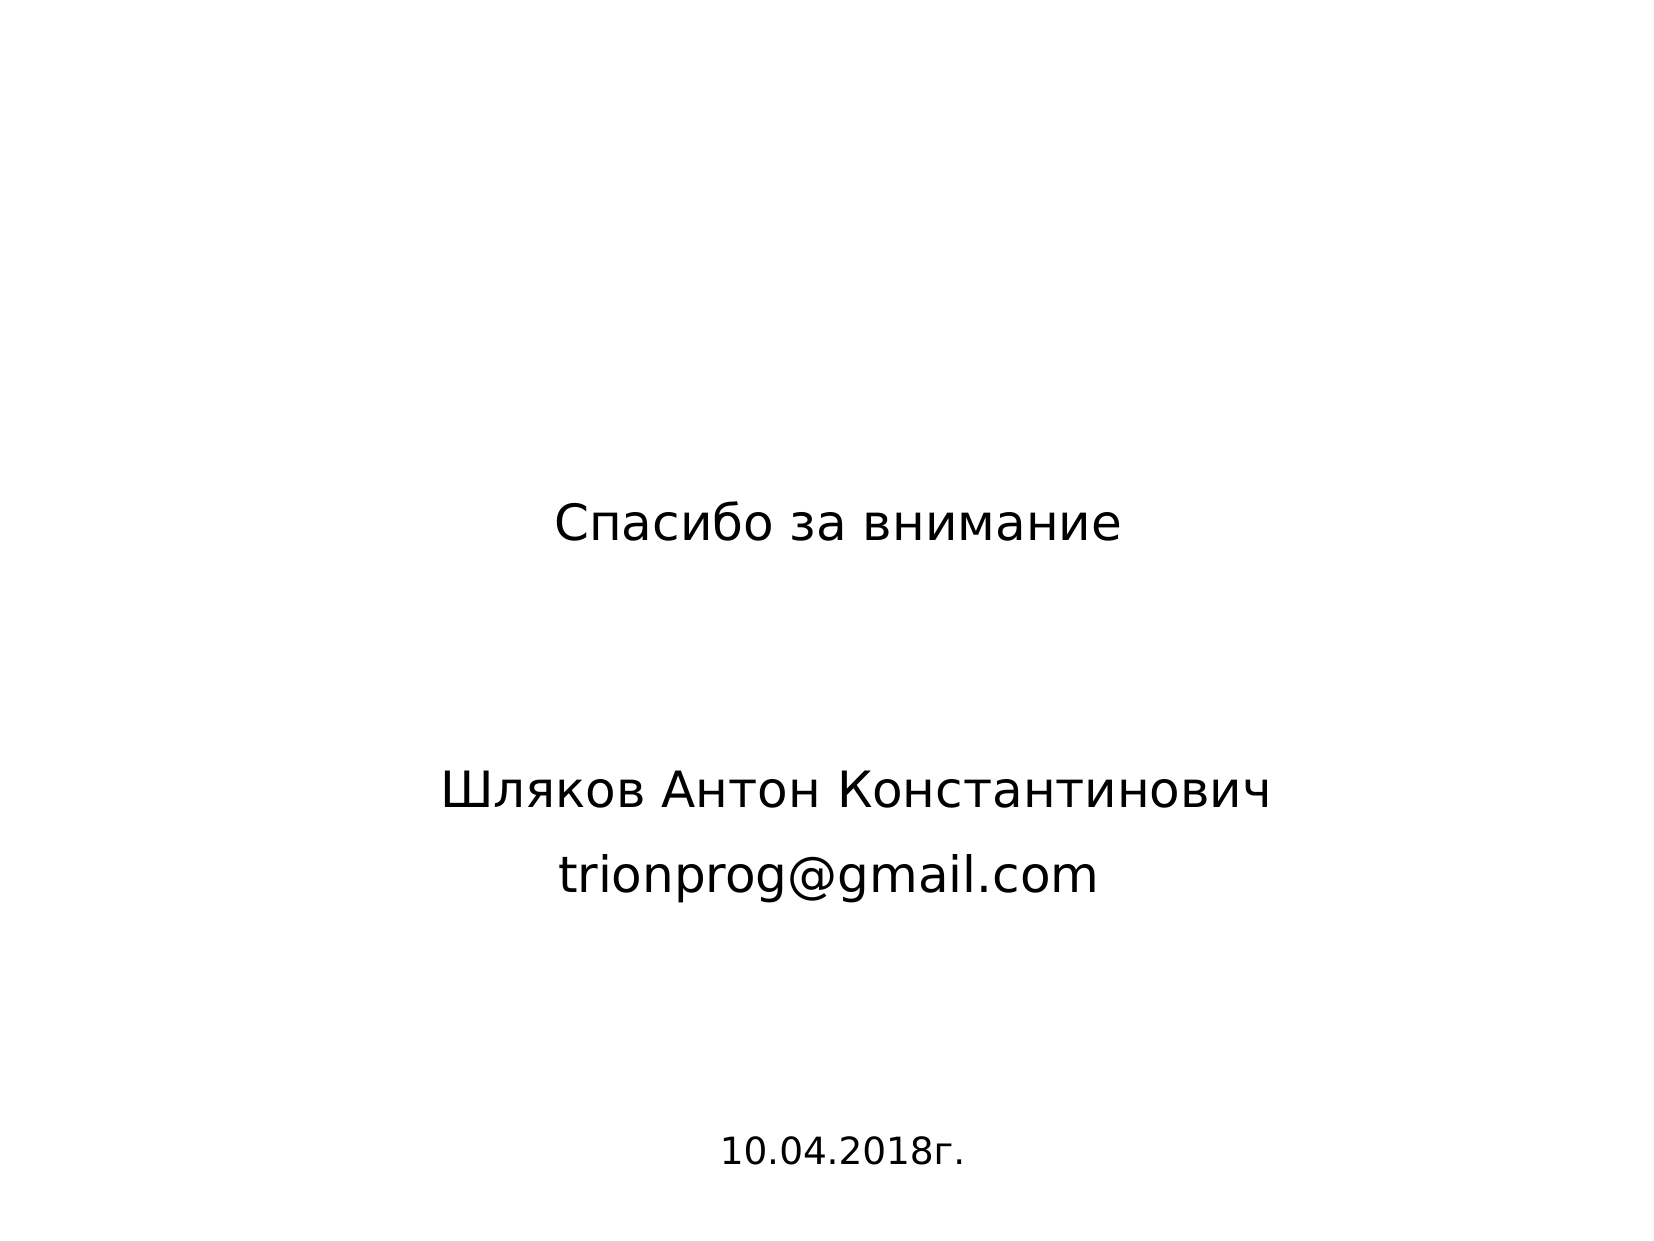

#
Спасибо за внимание
Шляков Антон Константинович
trionprog@gmail.com
10.04.2018г.